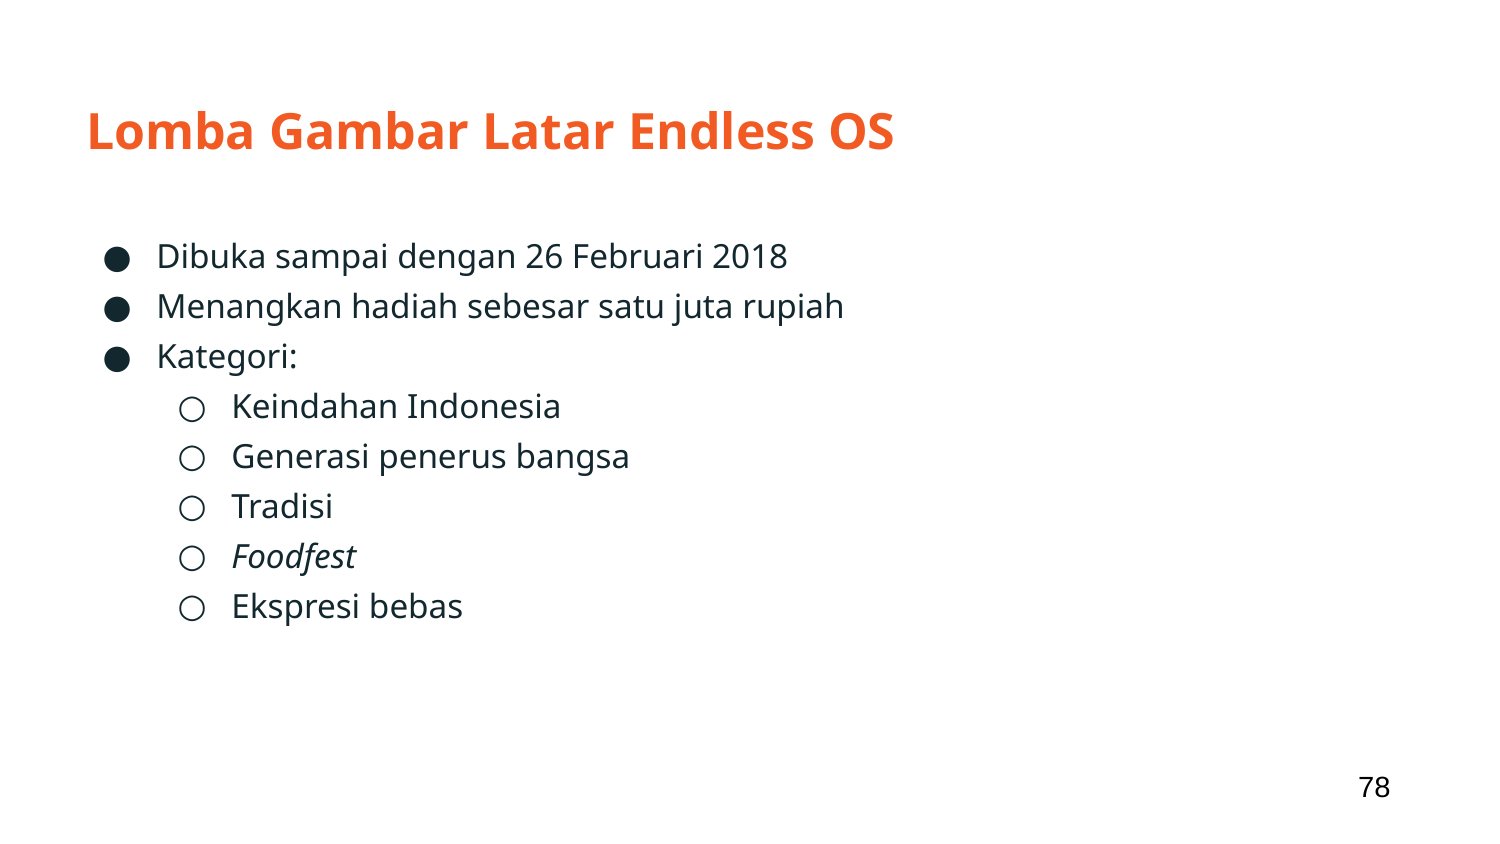

Lomba Gambar Latar Endless OS
# Dibuka sampai dengan 26 Februari 2018
Menangkan hadiah sebesar satu juta rupiah
Kategori:
Keindahan Indonesia
Generasi penerus bangsa
Tradisi
Foodfest
Ekspresi bebas